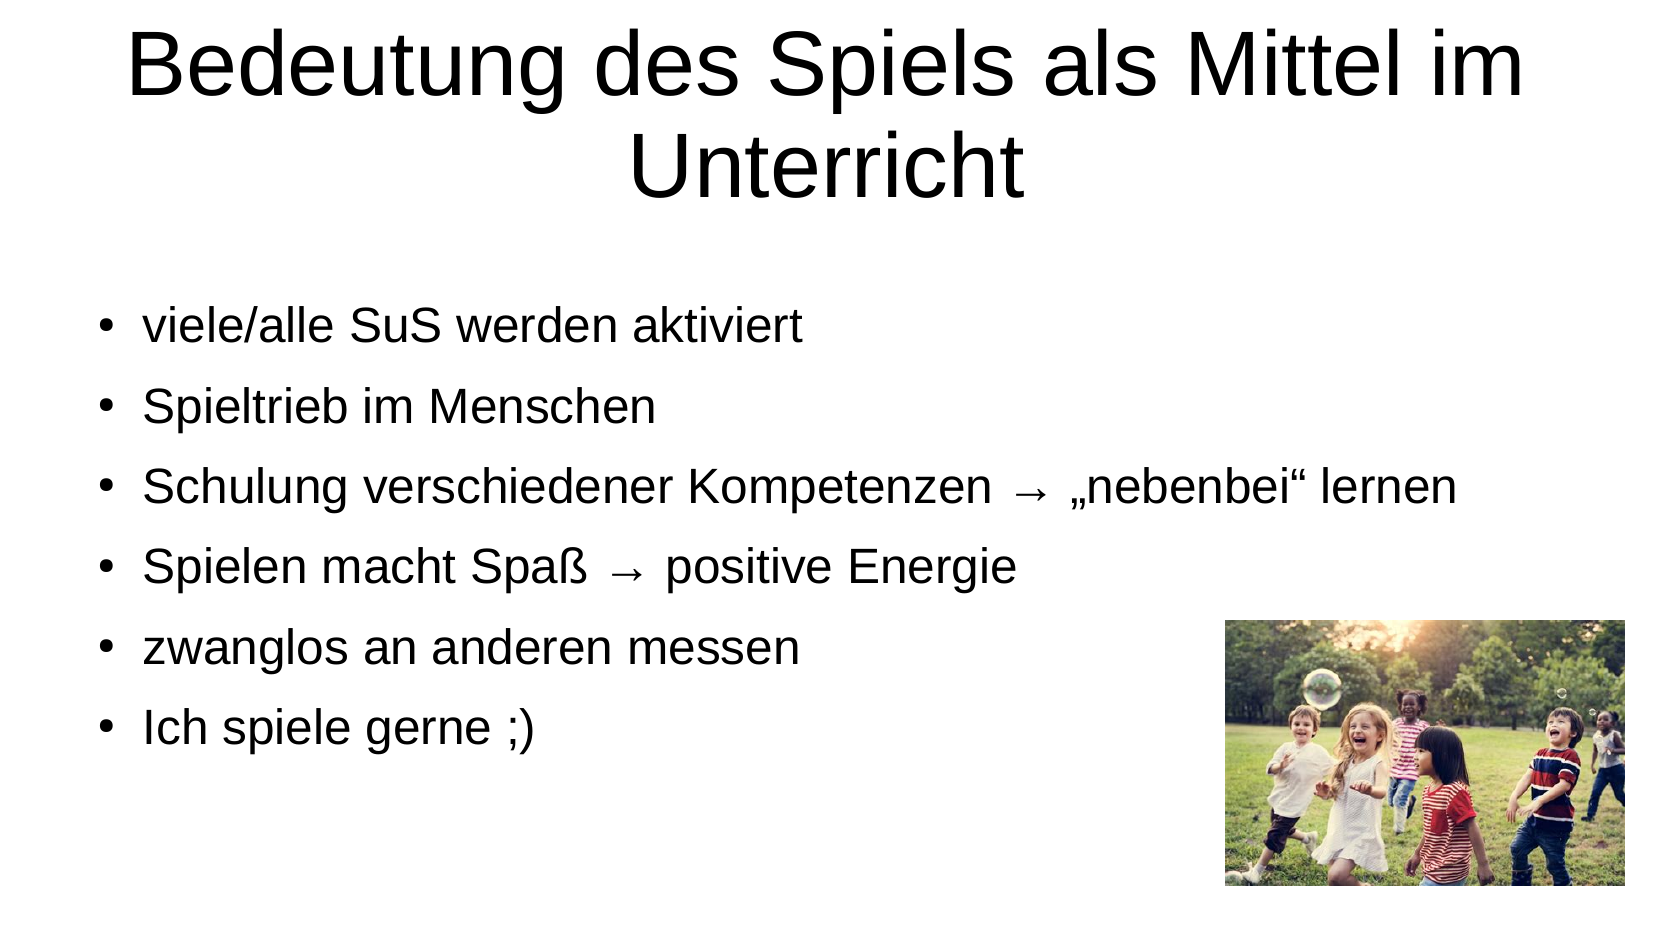

# Bedeutung des Spiels als Mittel im Unterricht
viele/alle SuS werden aktiviert
Spieltrieb im Menschen
Schulung verschiedener Kompetenzen → „nebenbei“ lernen
Spielen macht Spaß → positive Energie
zwanglos an anderen messen
Ich spiele gerne ;)